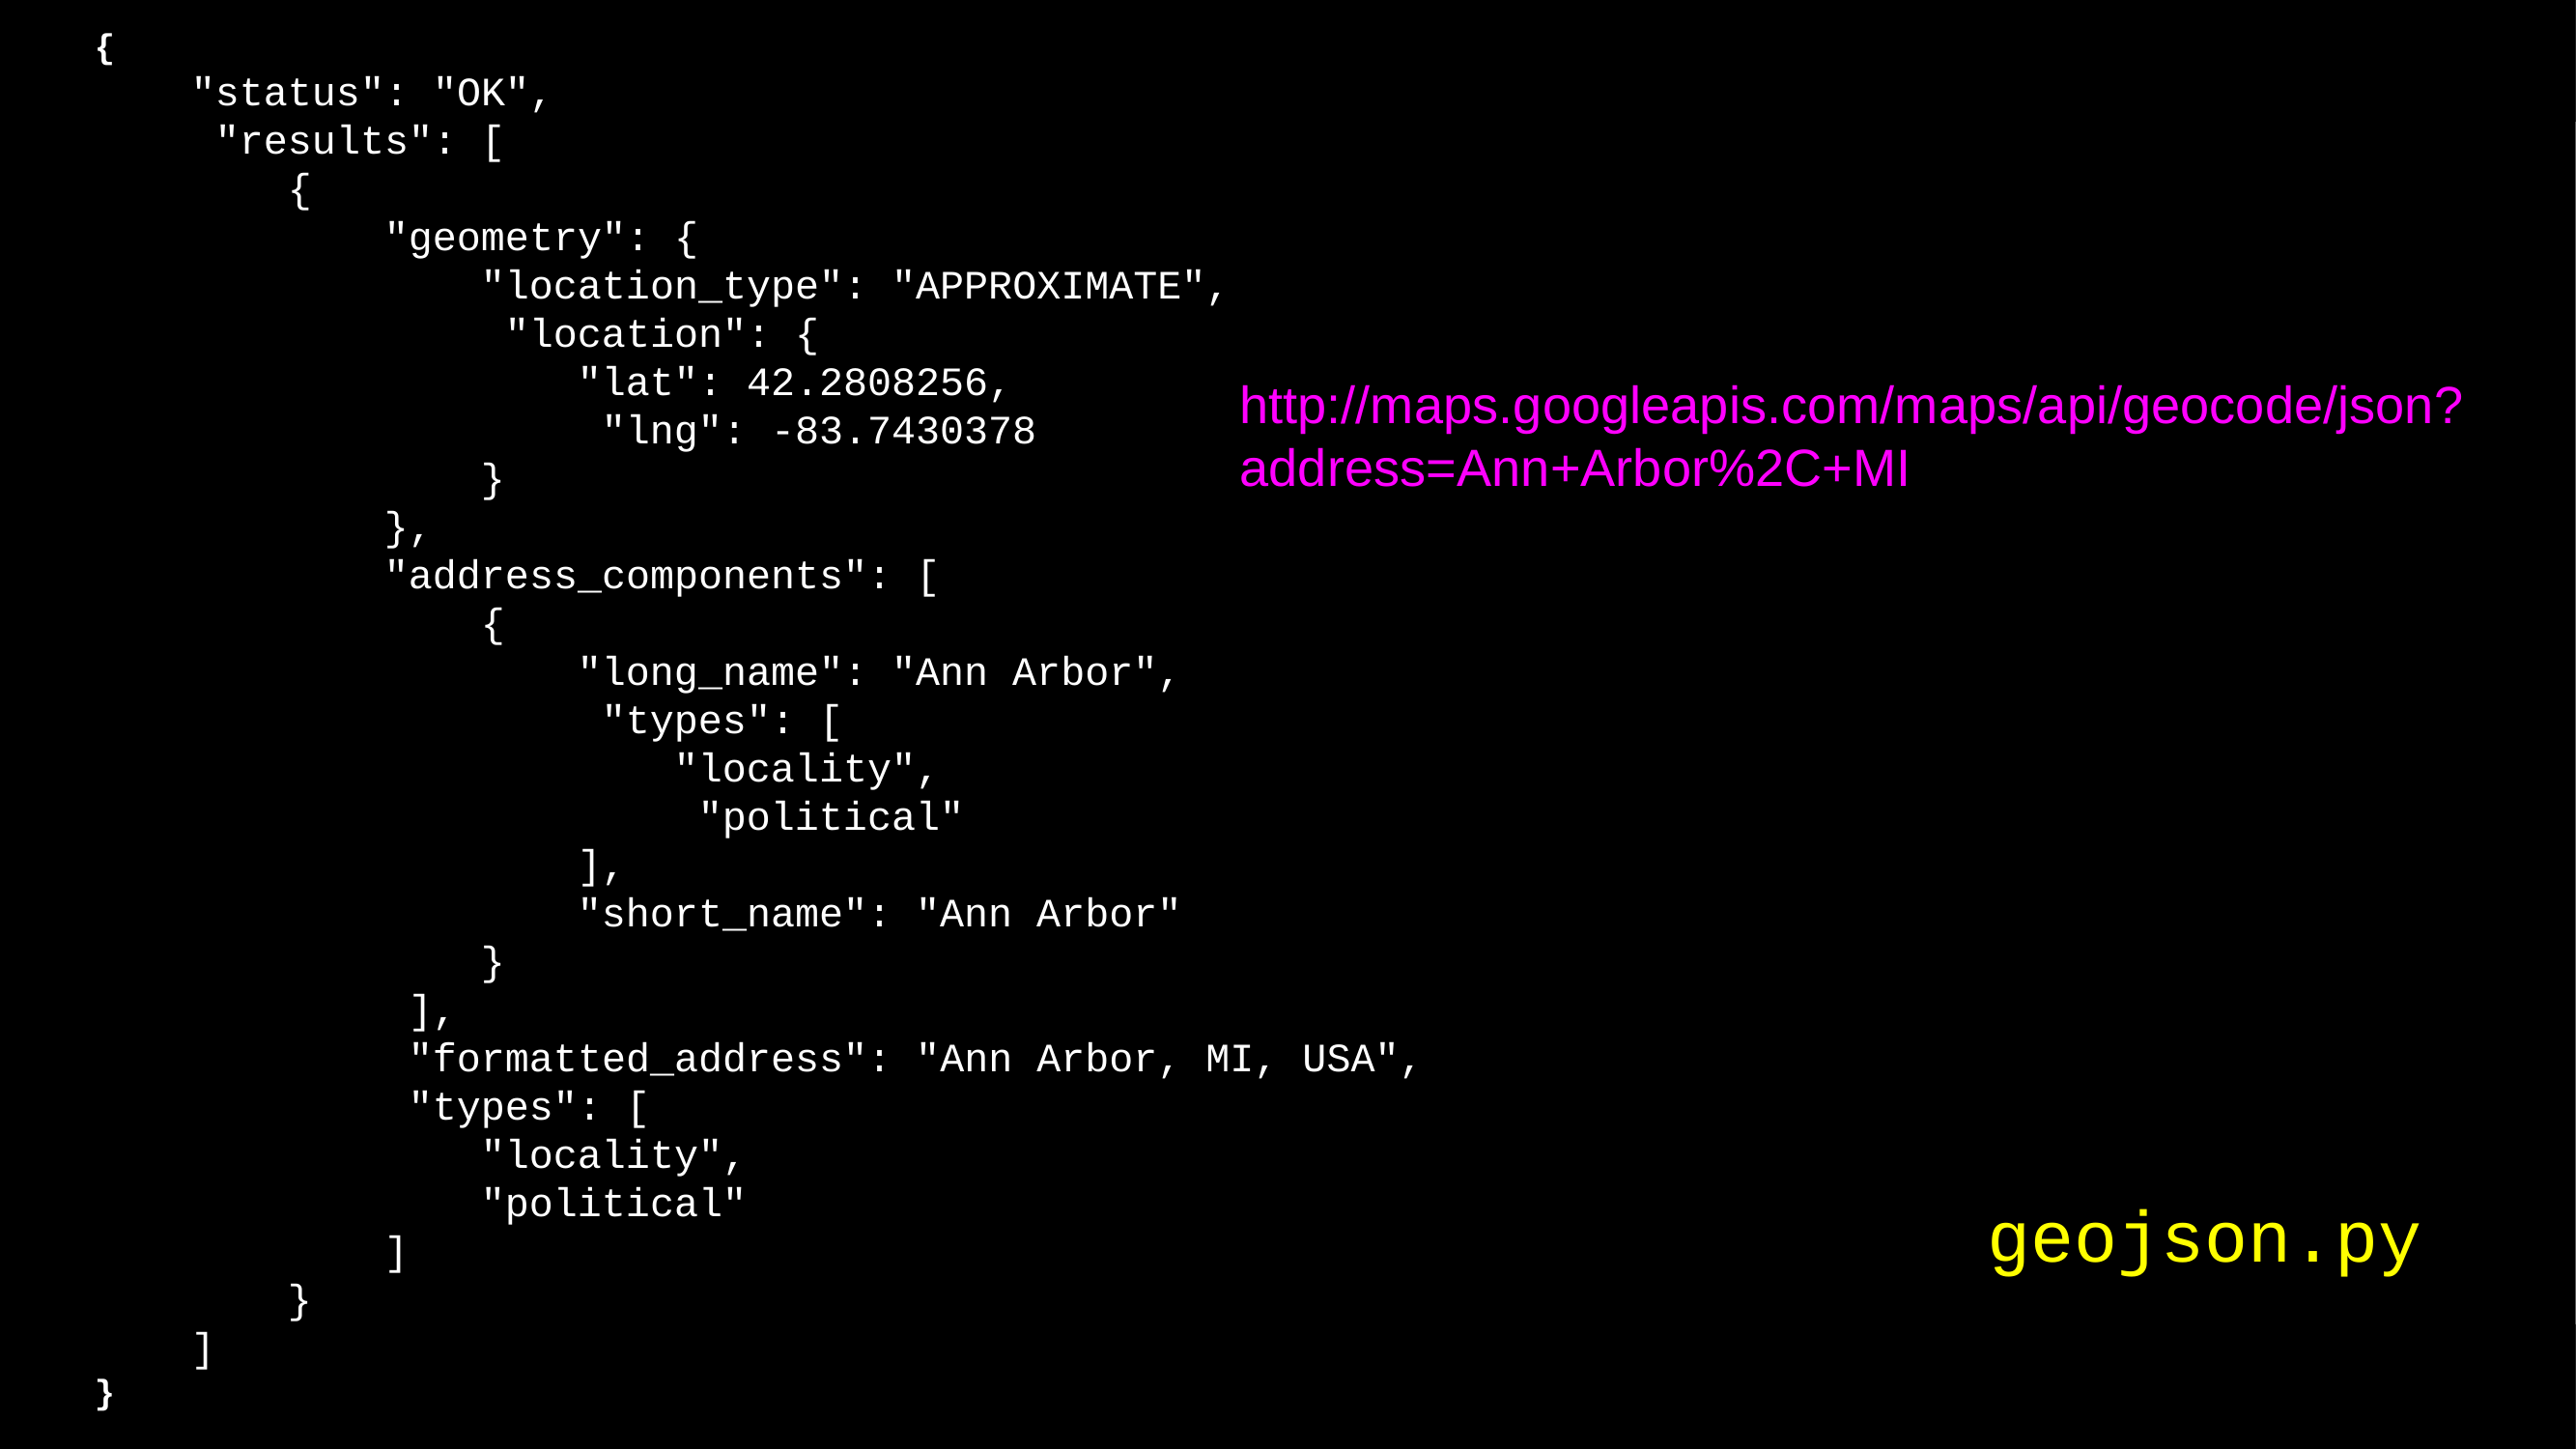

{
 "status": "OK",
 "results": [
 {
 "geometry": {
 "location_type": "APPROXIMATE",
 "location": {
 "lat": 42.2808256,
 "lng": -83.7430378
 }
 },
 "address_components": [
 {
 "long_name": "Ann Arbor",
 "types": [
 "locality",
 "political"
 ],
 "short_name": "Ann Arbor"
 }
 ],
 "formatted_address": "Ann Arbor, MI, USA",
 "types": [
 "locality",
 "political"
 ]
 }
 ]
}
http://maps.googleapis.com/maps/api/geocode/json?address=Ann+Arbor%2C+MI
geojson.py